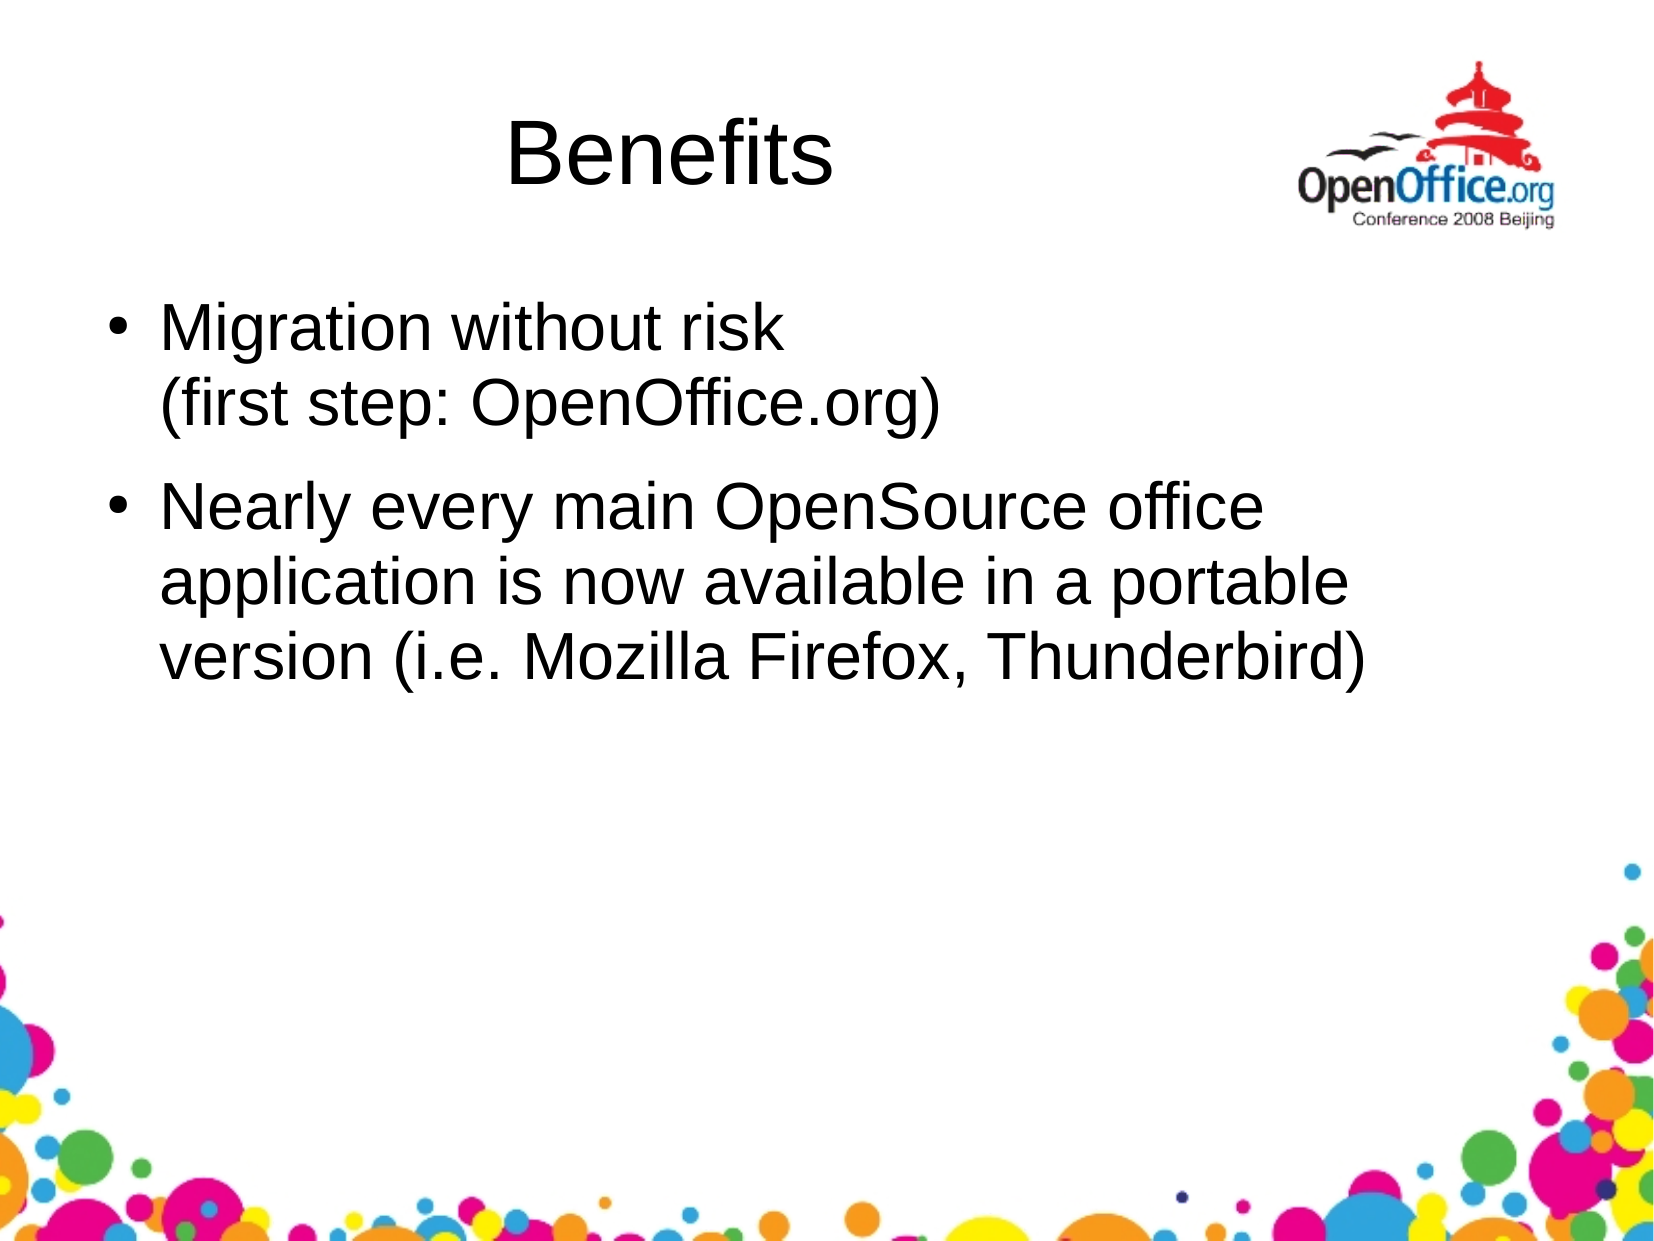

# Benefits
Migration without risk
(first step: OpenOffice.org)
Nearly every main OpenSource office application is now available in a portable version (i.e. Mozilla Firefox, Thunderbird)